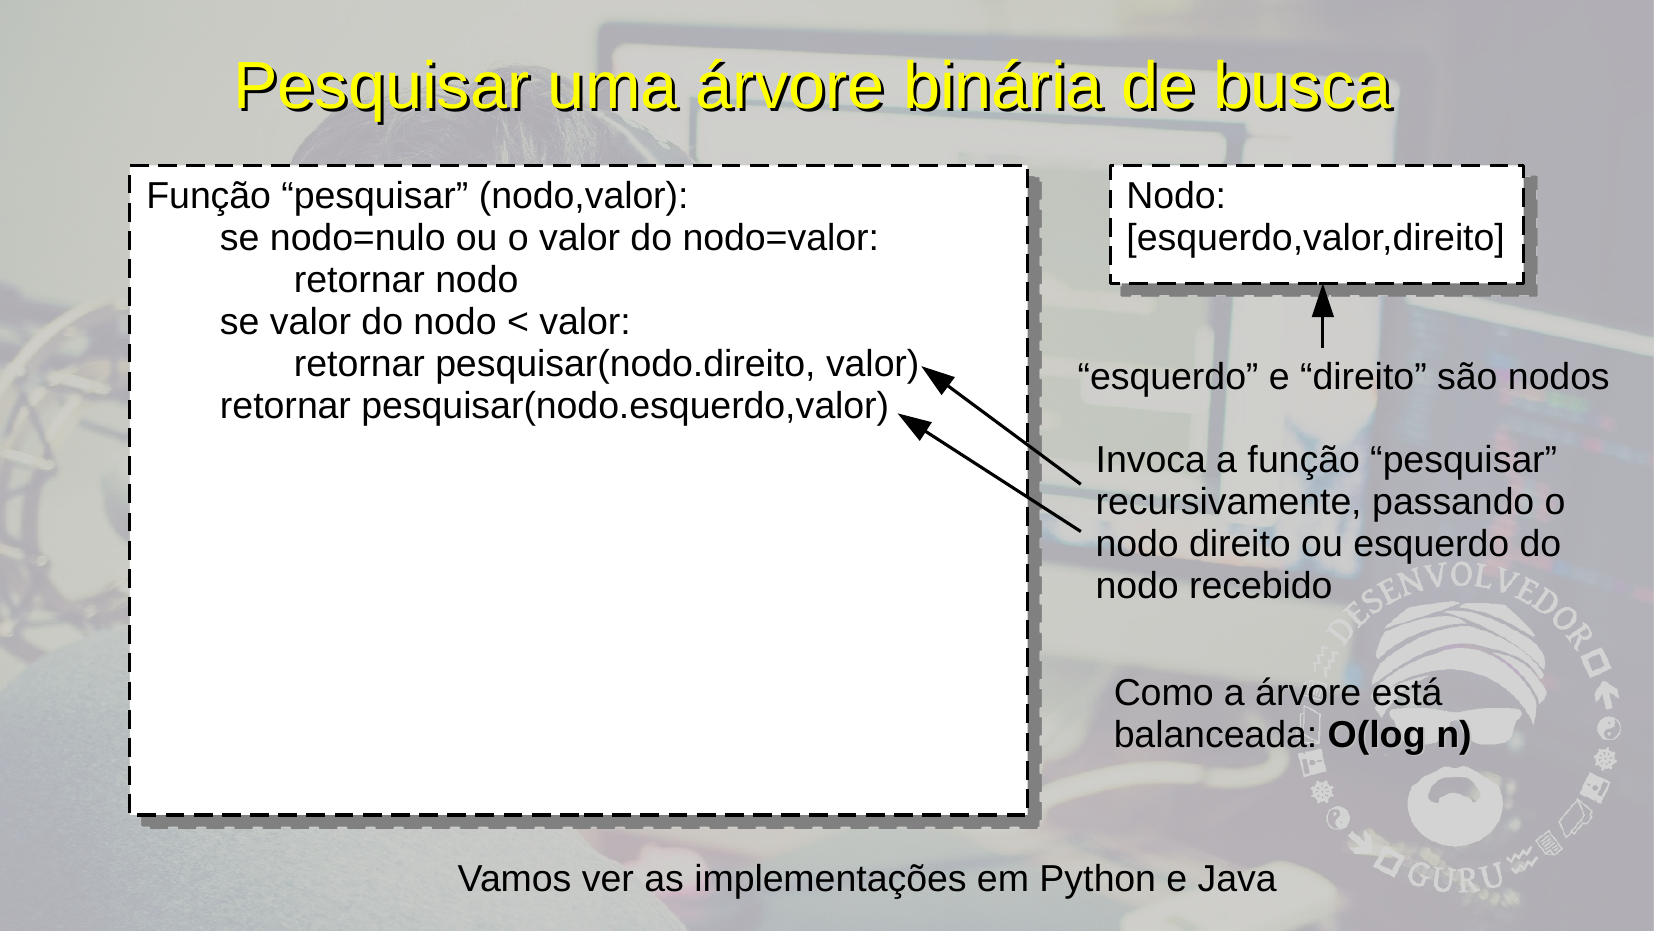

Pesquisar uma árvore binária de busca
Função “pesquisar” (nodo,valor):
	se nodo=nulo ou o valor do nodo=valor:
		retornar nodo
	se valor do nodo < valor:
		retornar pesquisar(nodo.direito, valor)
	retornar pesquisar(nodo.esquerdo,valor)
Nodo:
[esquerdo,valor,direito]
“esquerdo” e “direito” são nodos
Invoca a função “pesquisar” recursivamente, passando o nodo direito ou esquerdo do nodo recebido
Como a árvore está balanceada: O(log n)
Vamos ver as implementações em Python e Java